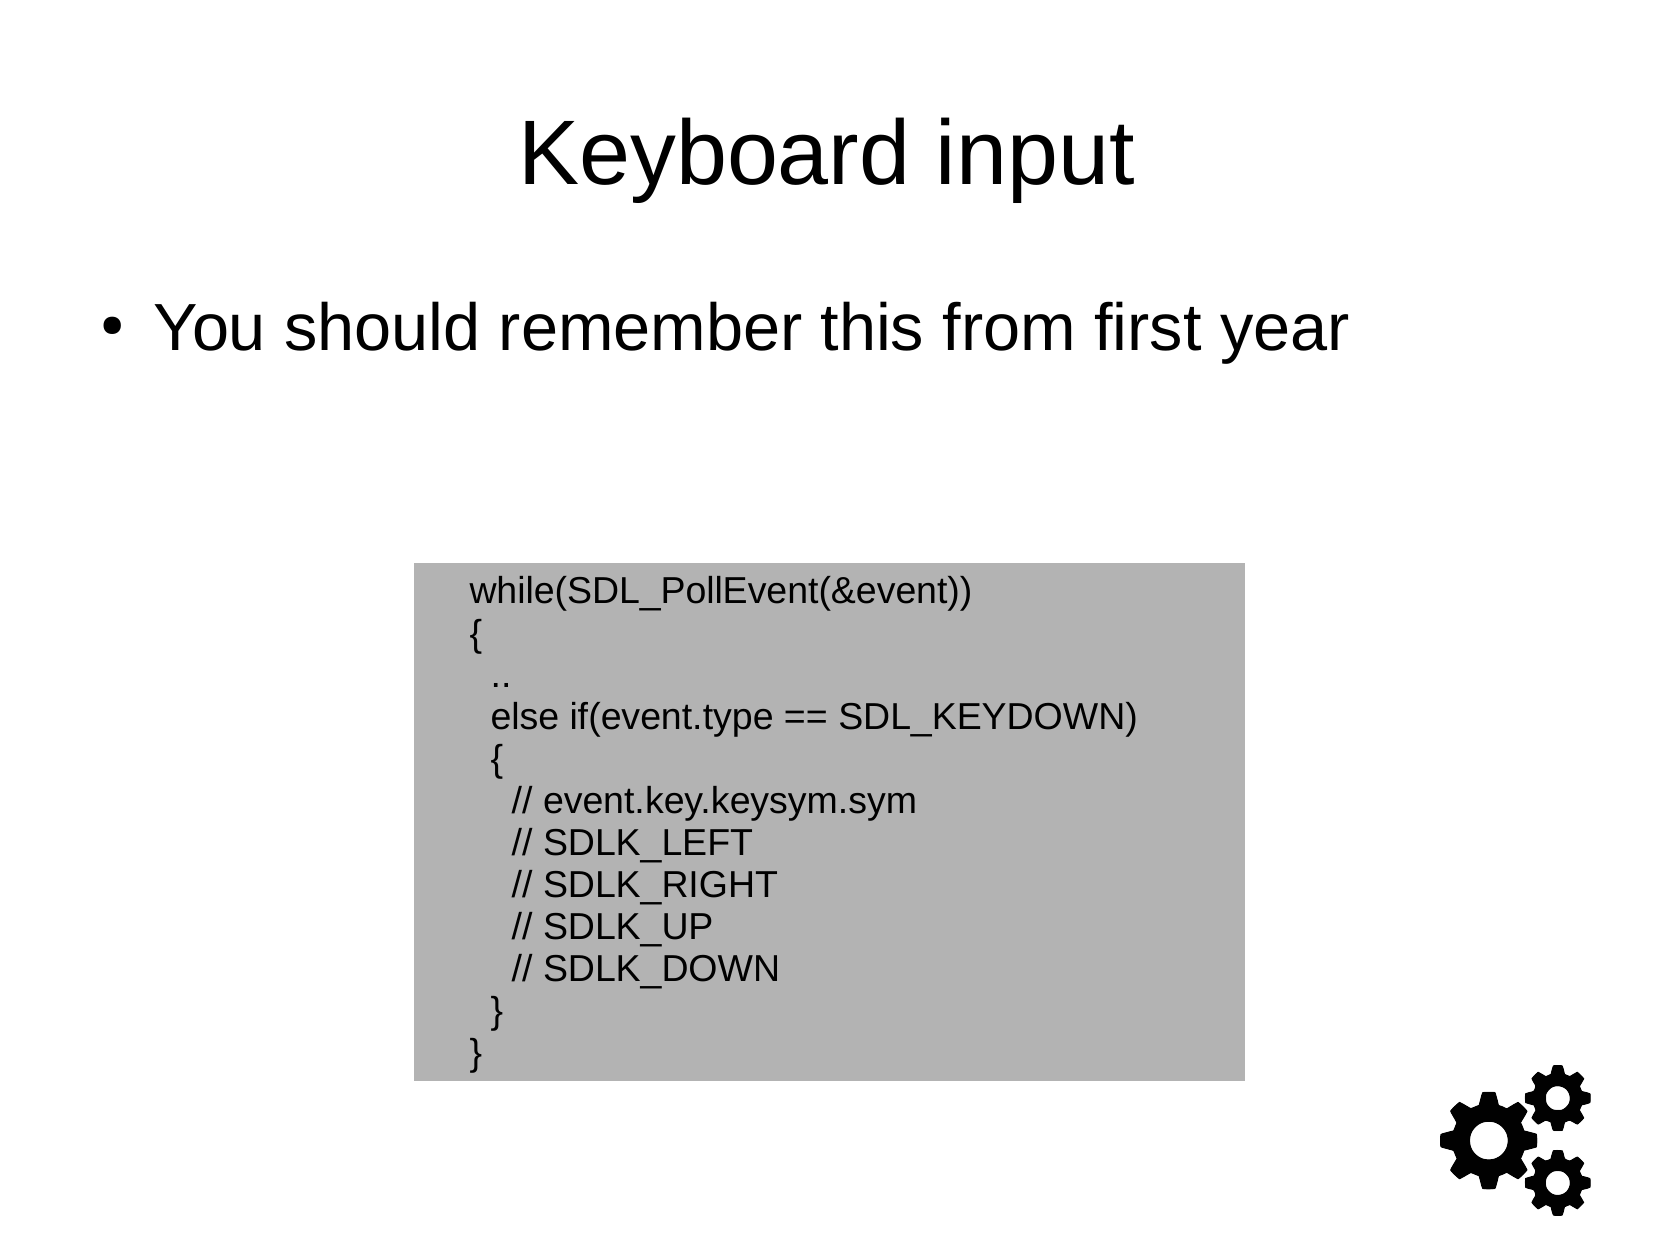

# Keyboard input
You should remember this from first year
| while(SDL\_PollEvent(&event)) { .. else if(event.type == SDL\_KEYDOWN) { // event.key.keysym.sym // SDLK\_LEFT // SDLK\_RIGHT // SDLK\_UP // SDLK\_DOWN } } |
| --- |